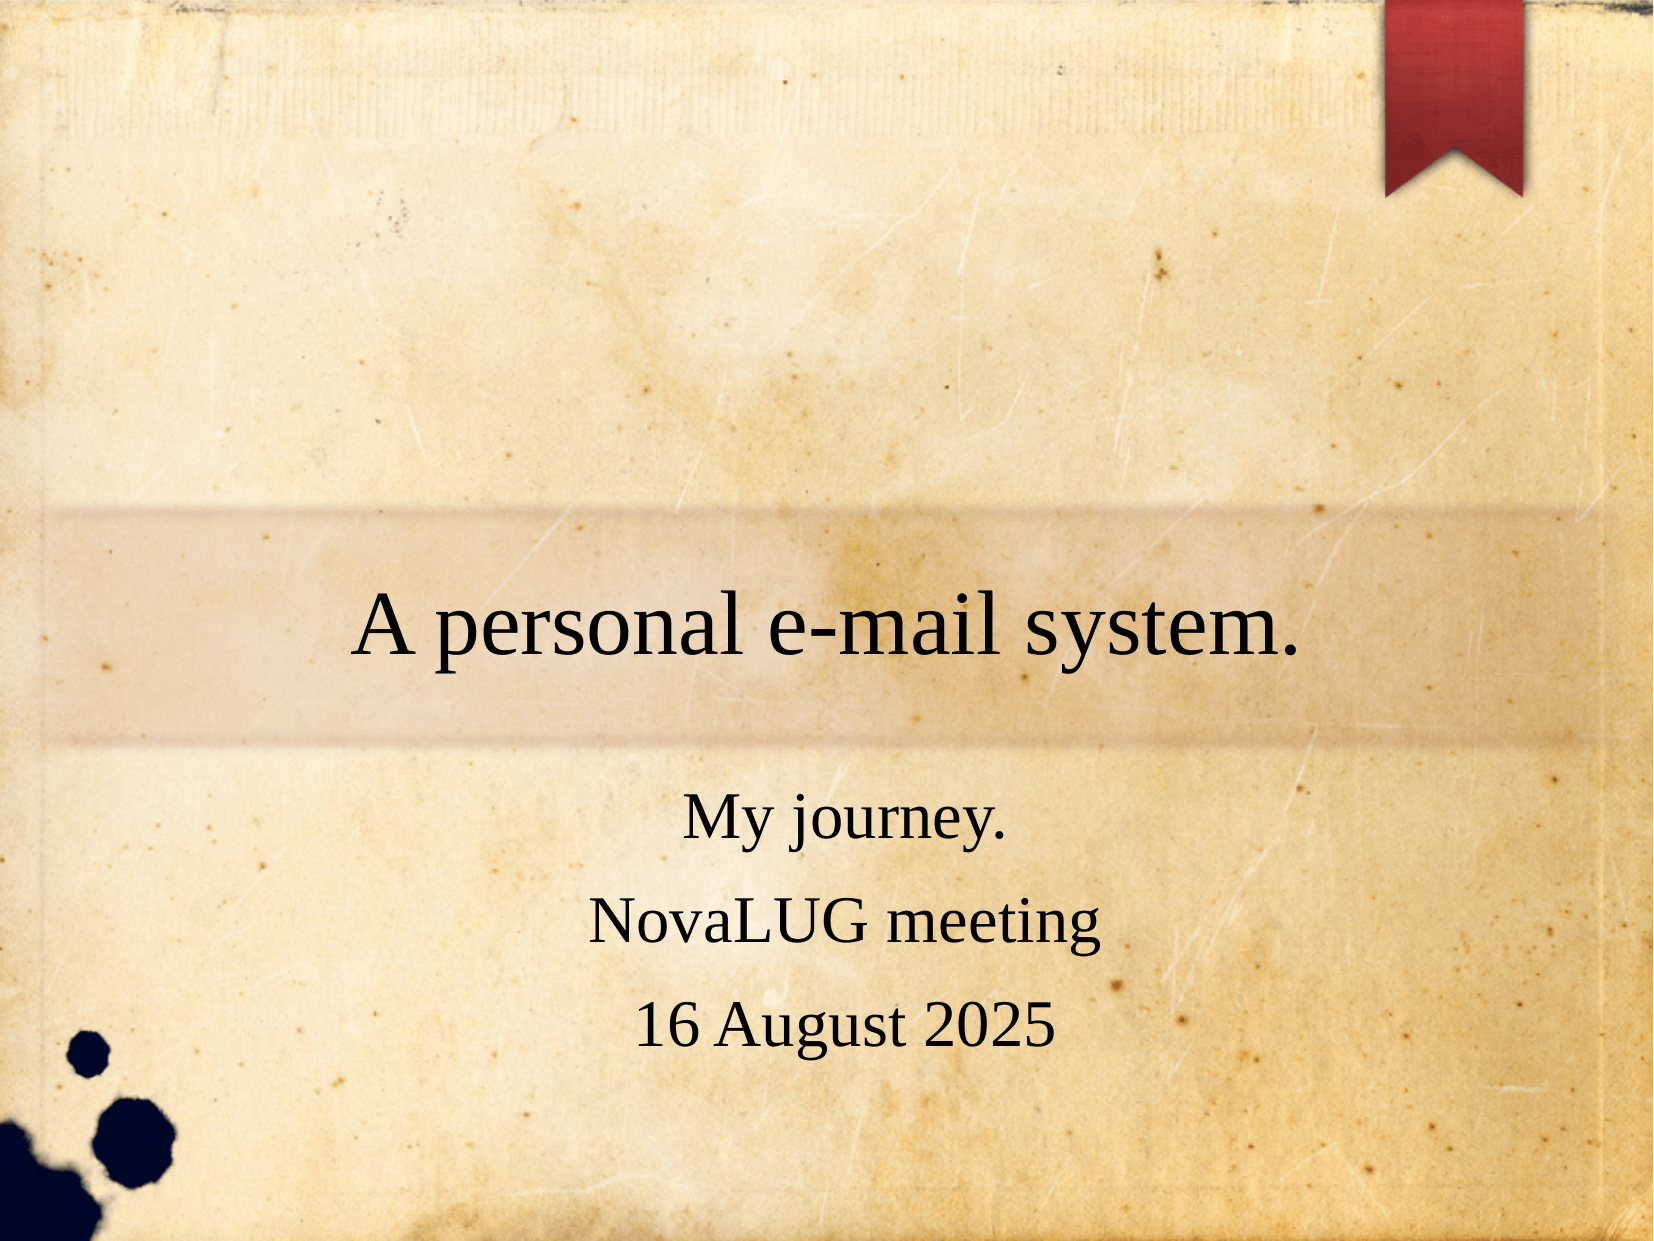

# A personal e-mail system.
My journey.
NovaLUG meeting
16 August 2025